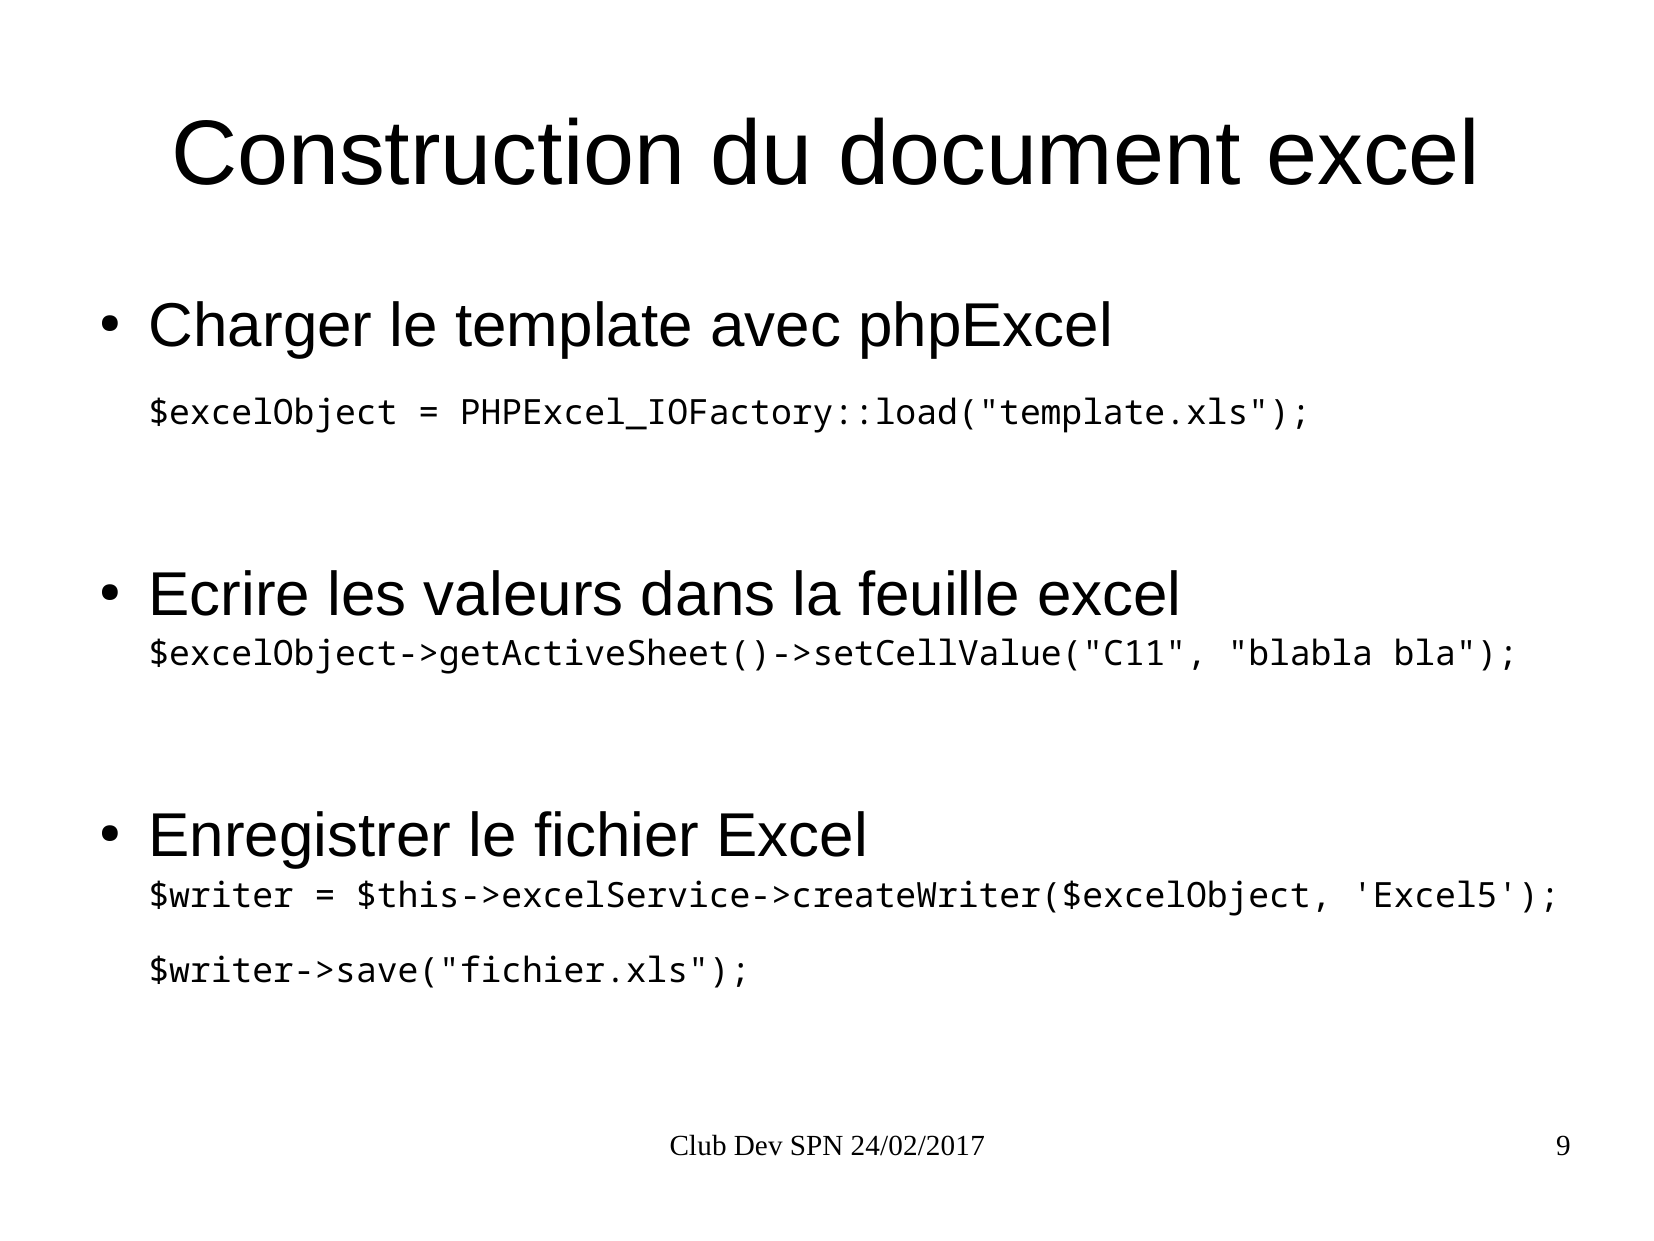

# Construction du document excel
Charger le template avec phpExcel
$excelObject = PHPExcel_IOFactory::load("template.xls");
Ecrire les valeurs dans la feuille excel
$excelObject->getActiveSheet()->setCellValue("C11", "blabla bla");
Enregistrer le fichier Excel
$writer = $this->excelService->createWriter($excelObject, 'Excel5');
$writer->save("fichier.xls");
Club Dev SPN 24/02/2017
9